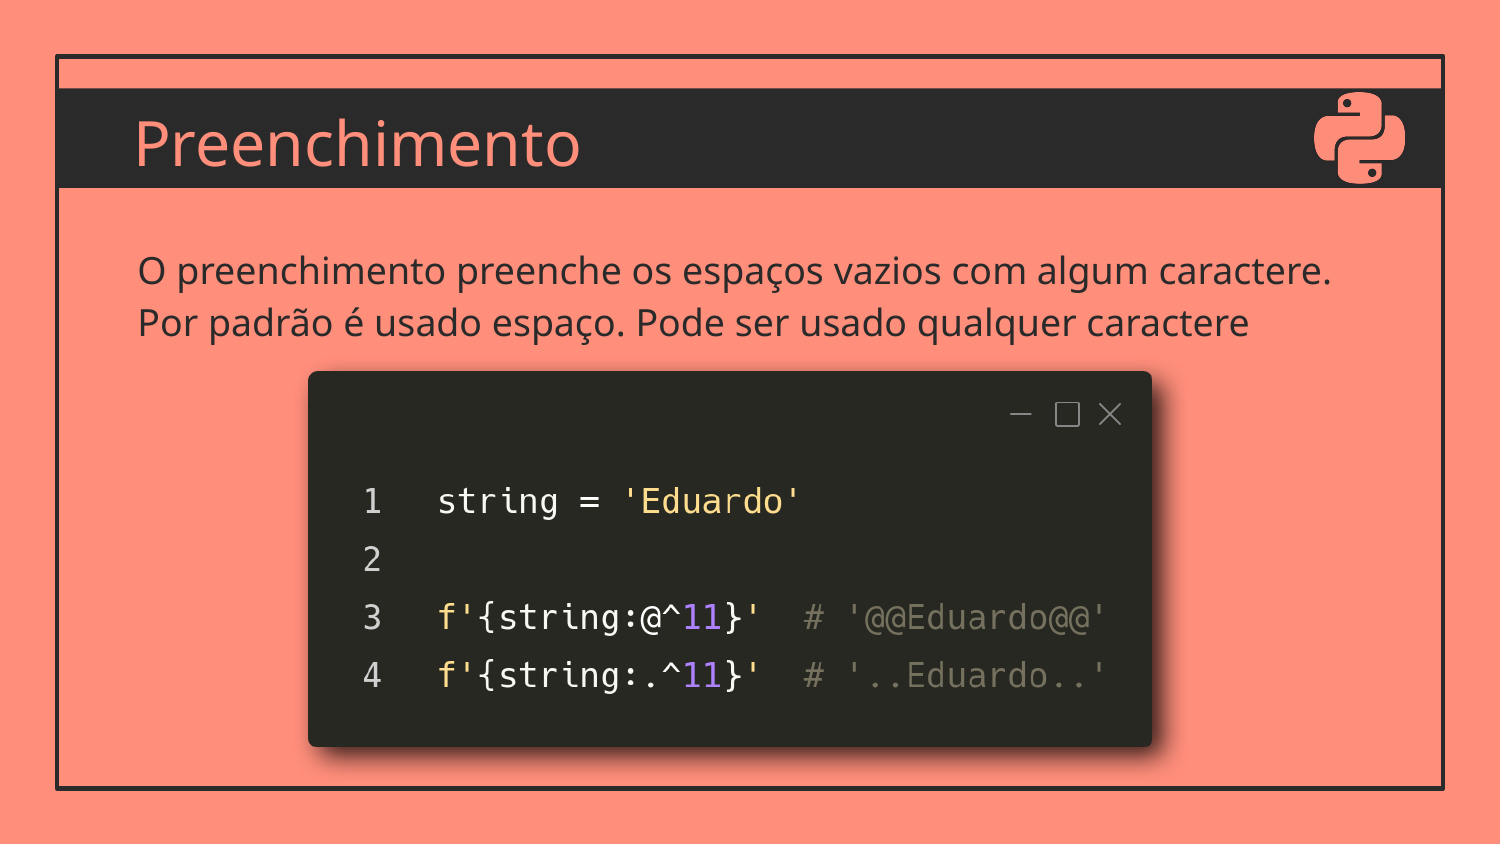

# Preenchimento
O preenchimento preenche os espaços vazios com algum caractere. Por padrão é usado espaço. Pode ser usado qualquer caractere